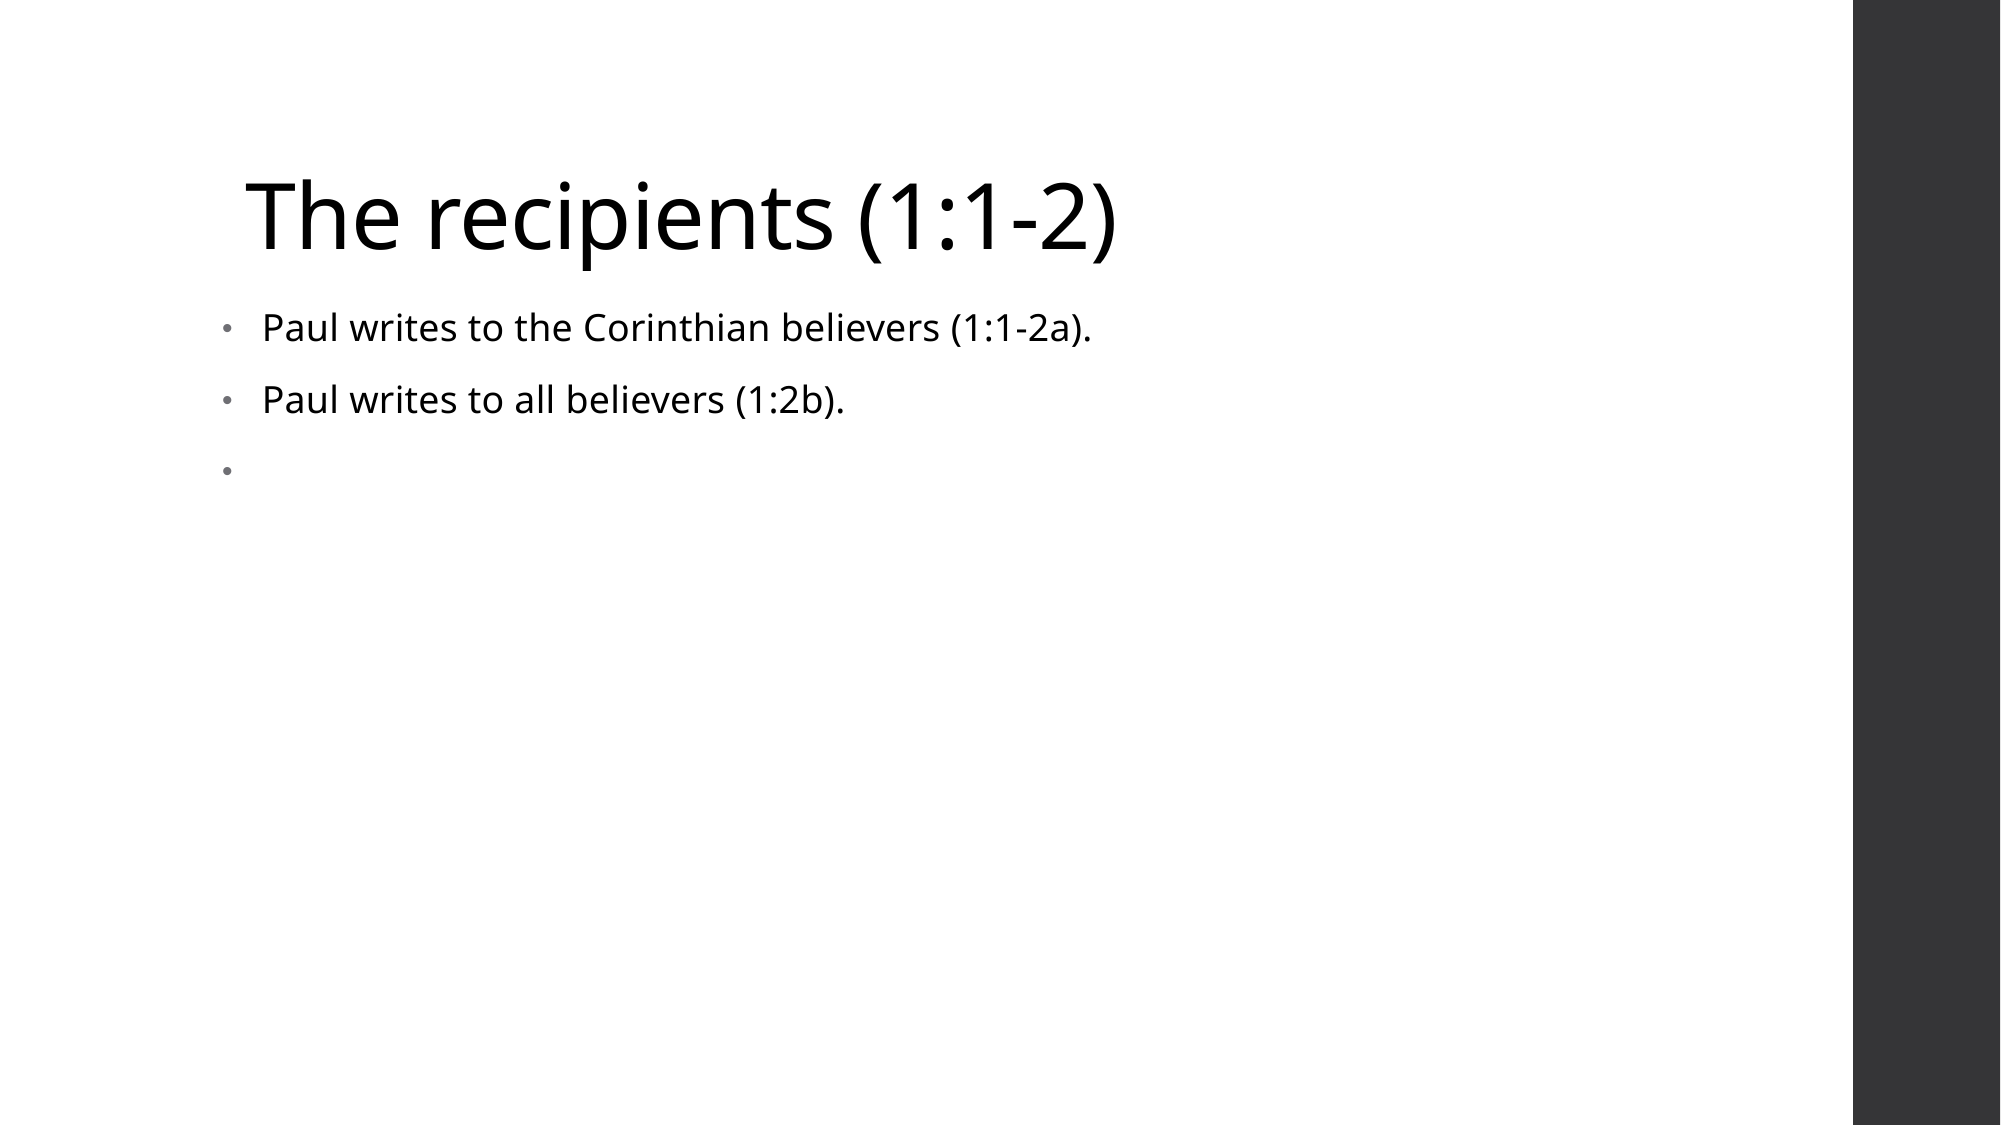

# The recipients (1:1-2)
 Paul writes to the Corinthian believers (1:1-2a).
 Paul writes to all believers (1:2b).